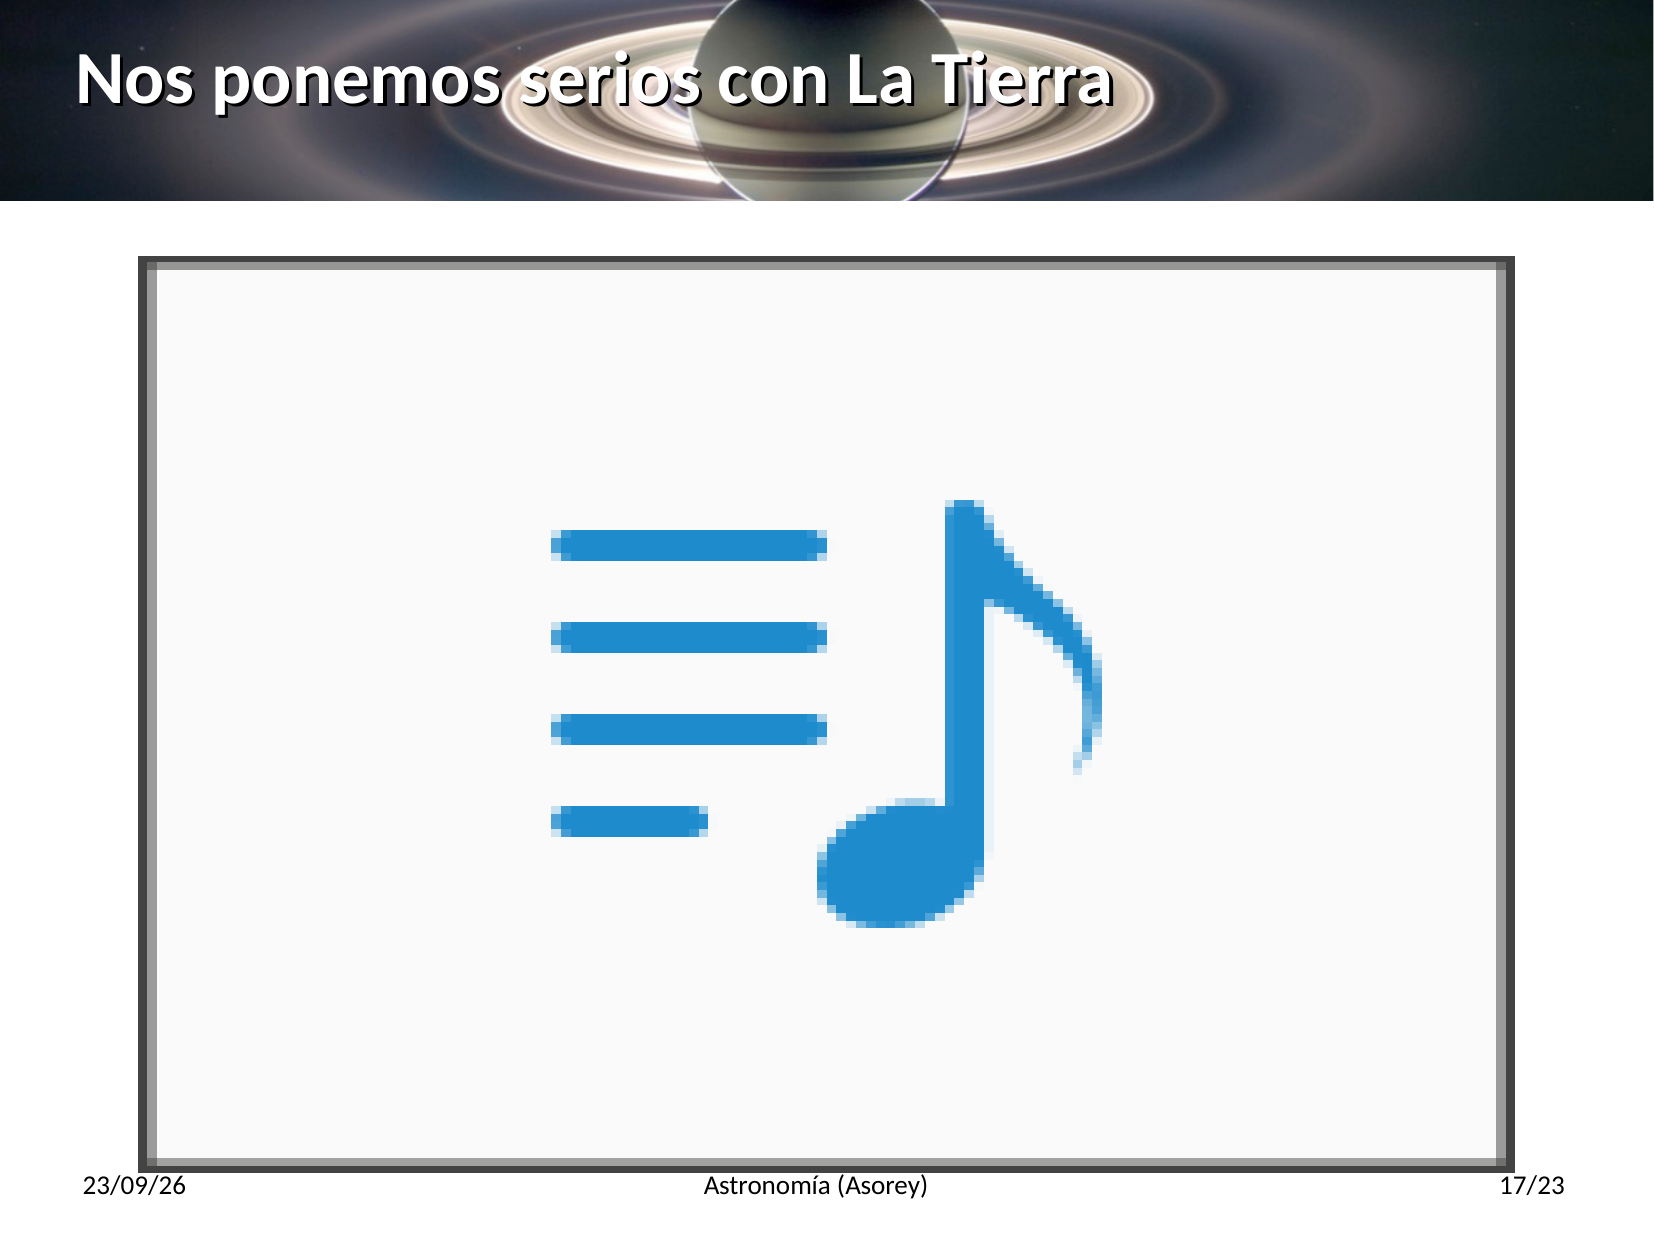

# Nos ponemos serios con La Tierra
Astronomía (Asorey)
17